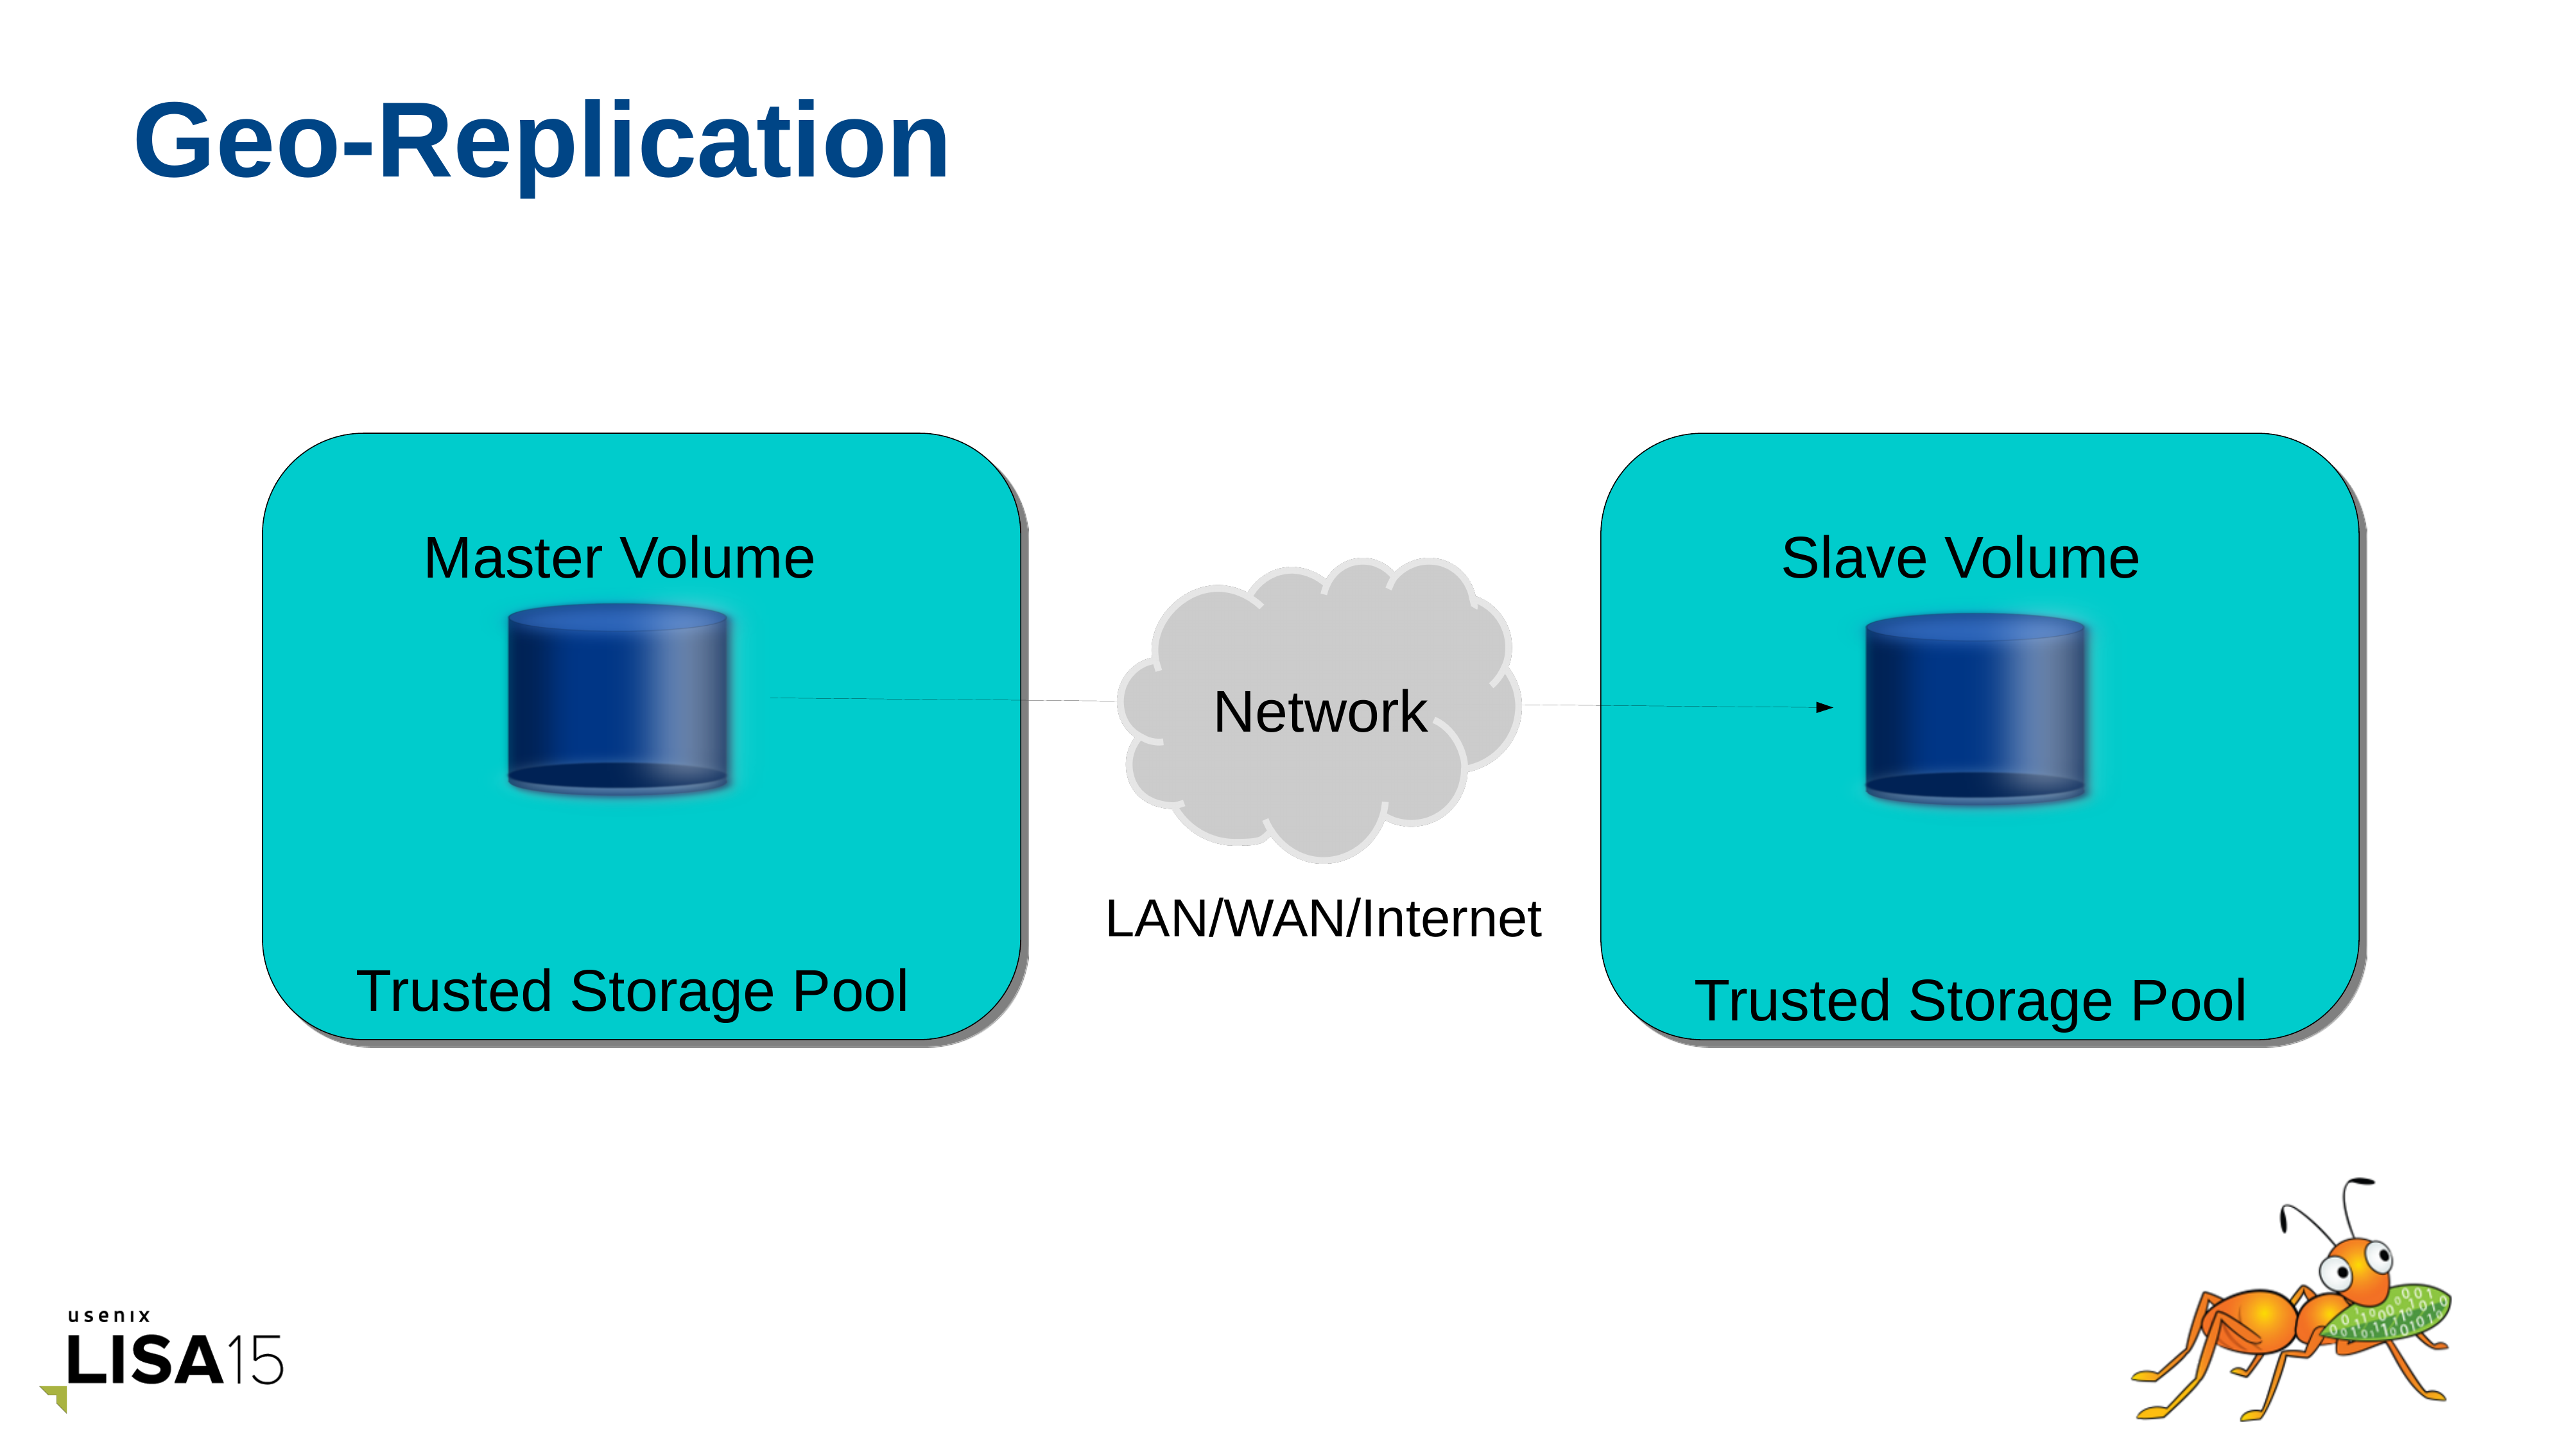

# Geo-Replication
Master Volume
Slave Volume
Network
LAN/WAN/Internet
Trusted Storage Pool
Trusted Storage Pool